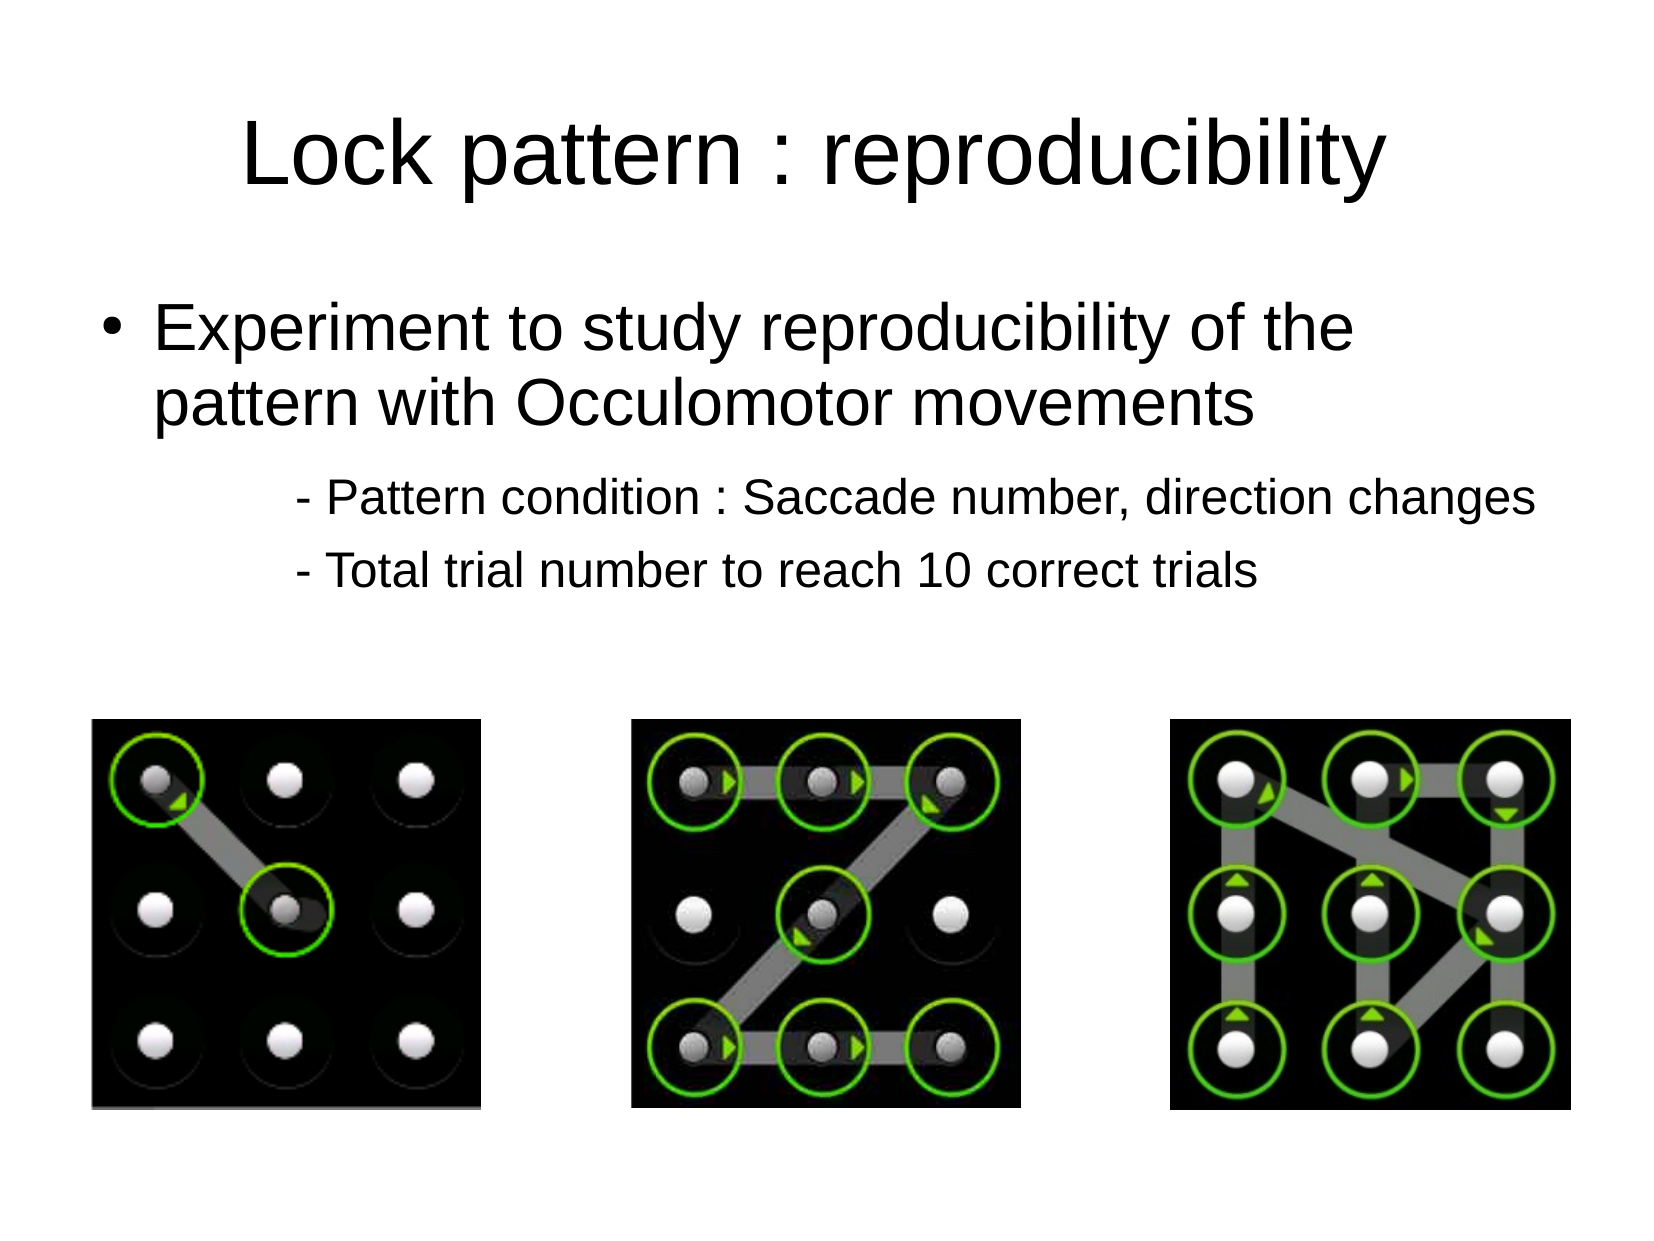

# Lock pattern : reproducibility
Experiment to study reproducibility of the pattern with Occulomotor movements
- Pattern condition : Saccade number, direction changes
- Total trial number to reach 10 correct trials